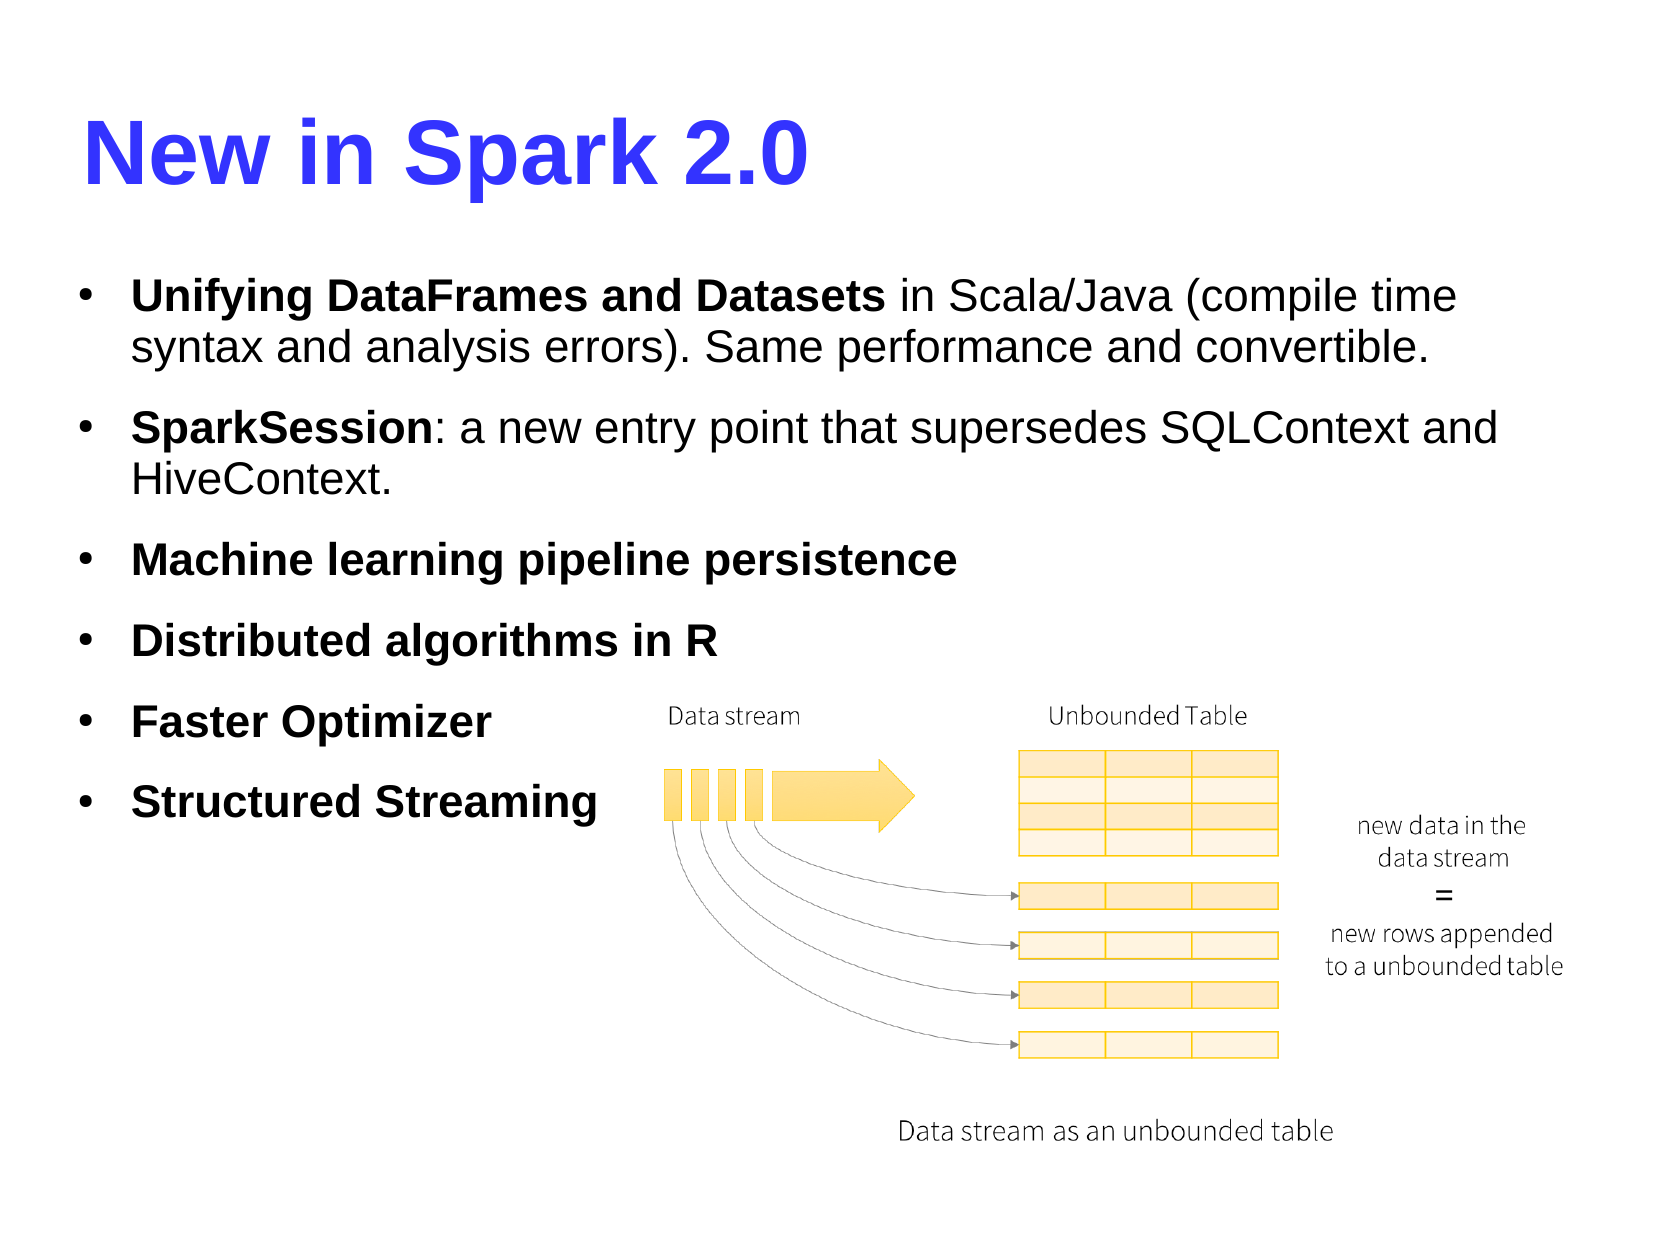

# New in Spark 2.0
Unifying DataFrames and Datasets in Scala/Java (compile time syntax and analysis errors). Same performance and convertible.
SparkSession: a new entry point that supersedes SQLContext and HiveContext.
Machine learning pipeline persistence
Distributed algorithms in R
Faster Optimizer
Structured Streaming